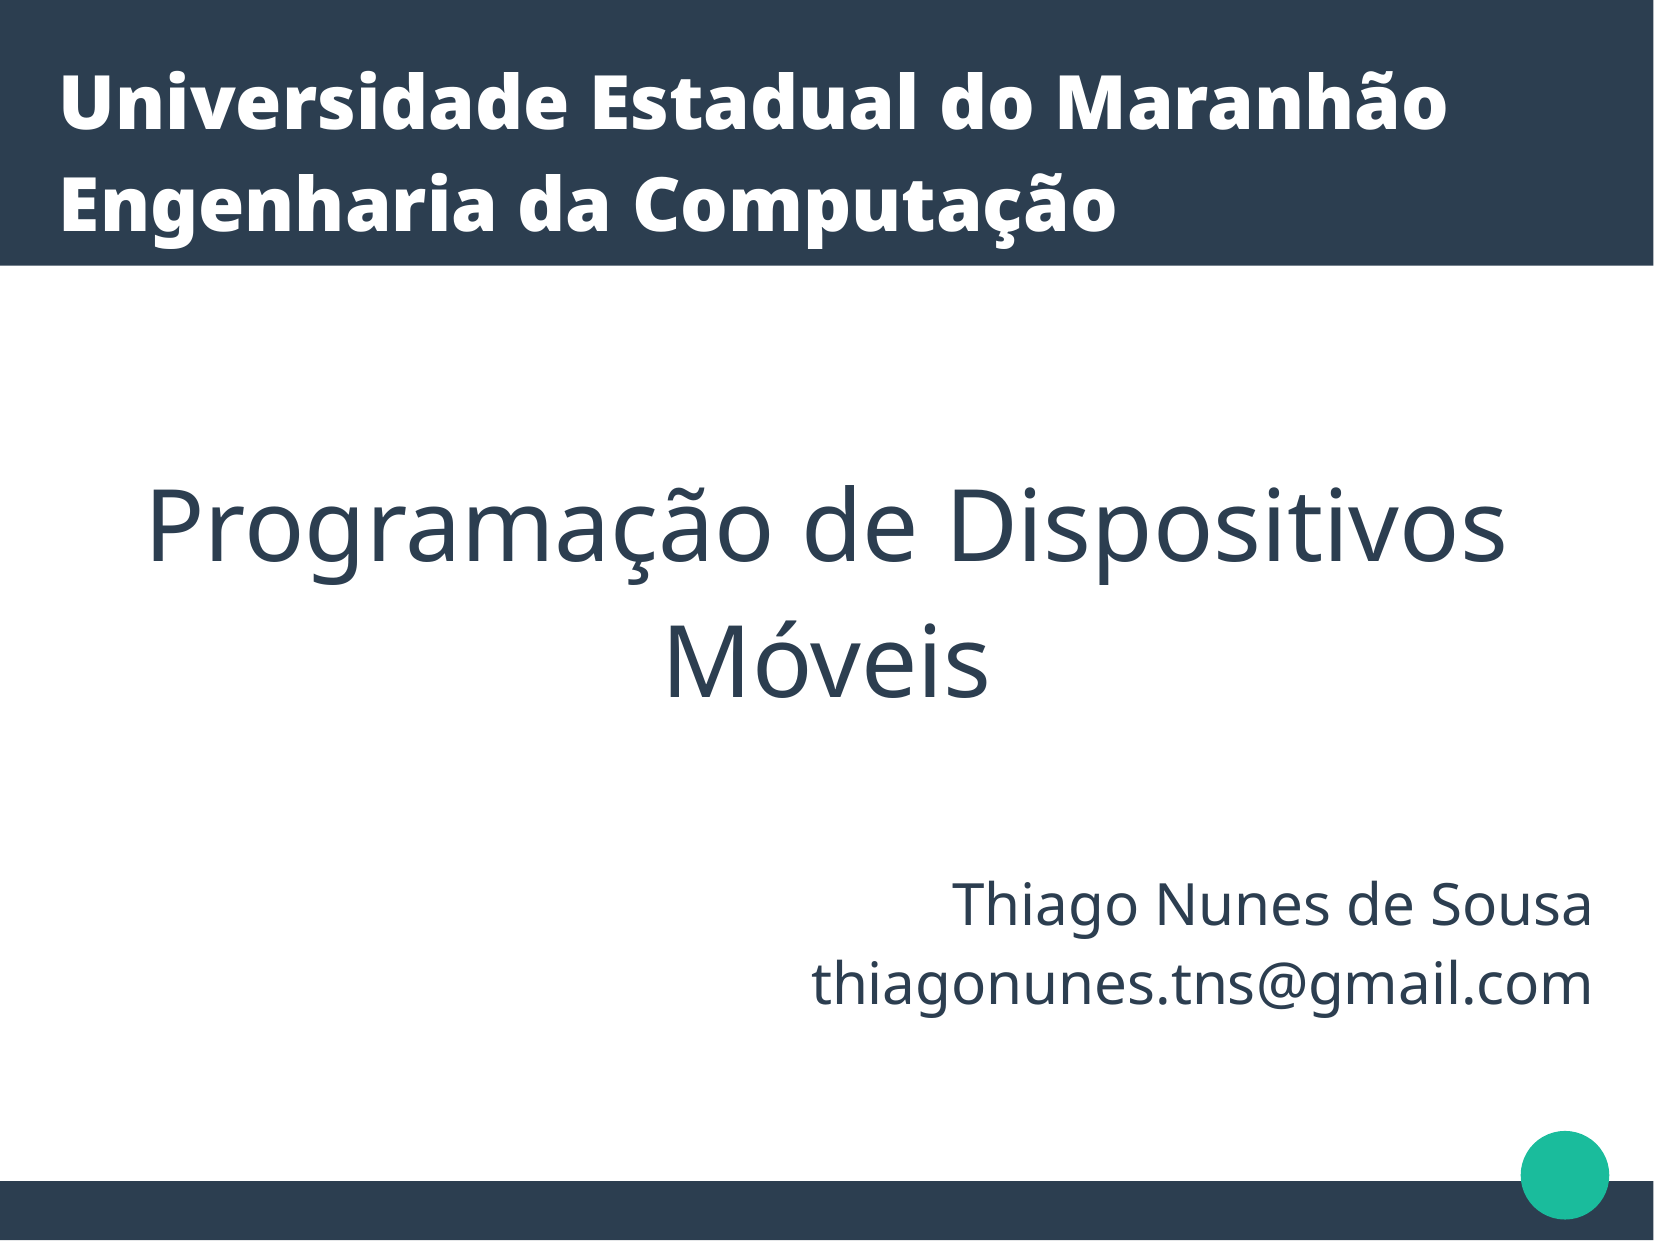

# Universidade Estadual do Maranhão Engenharia da Computação
Programação de Dispositivos Móveis
Thiago Nunes de Sousa
thiagonunes.tns@gmail.com